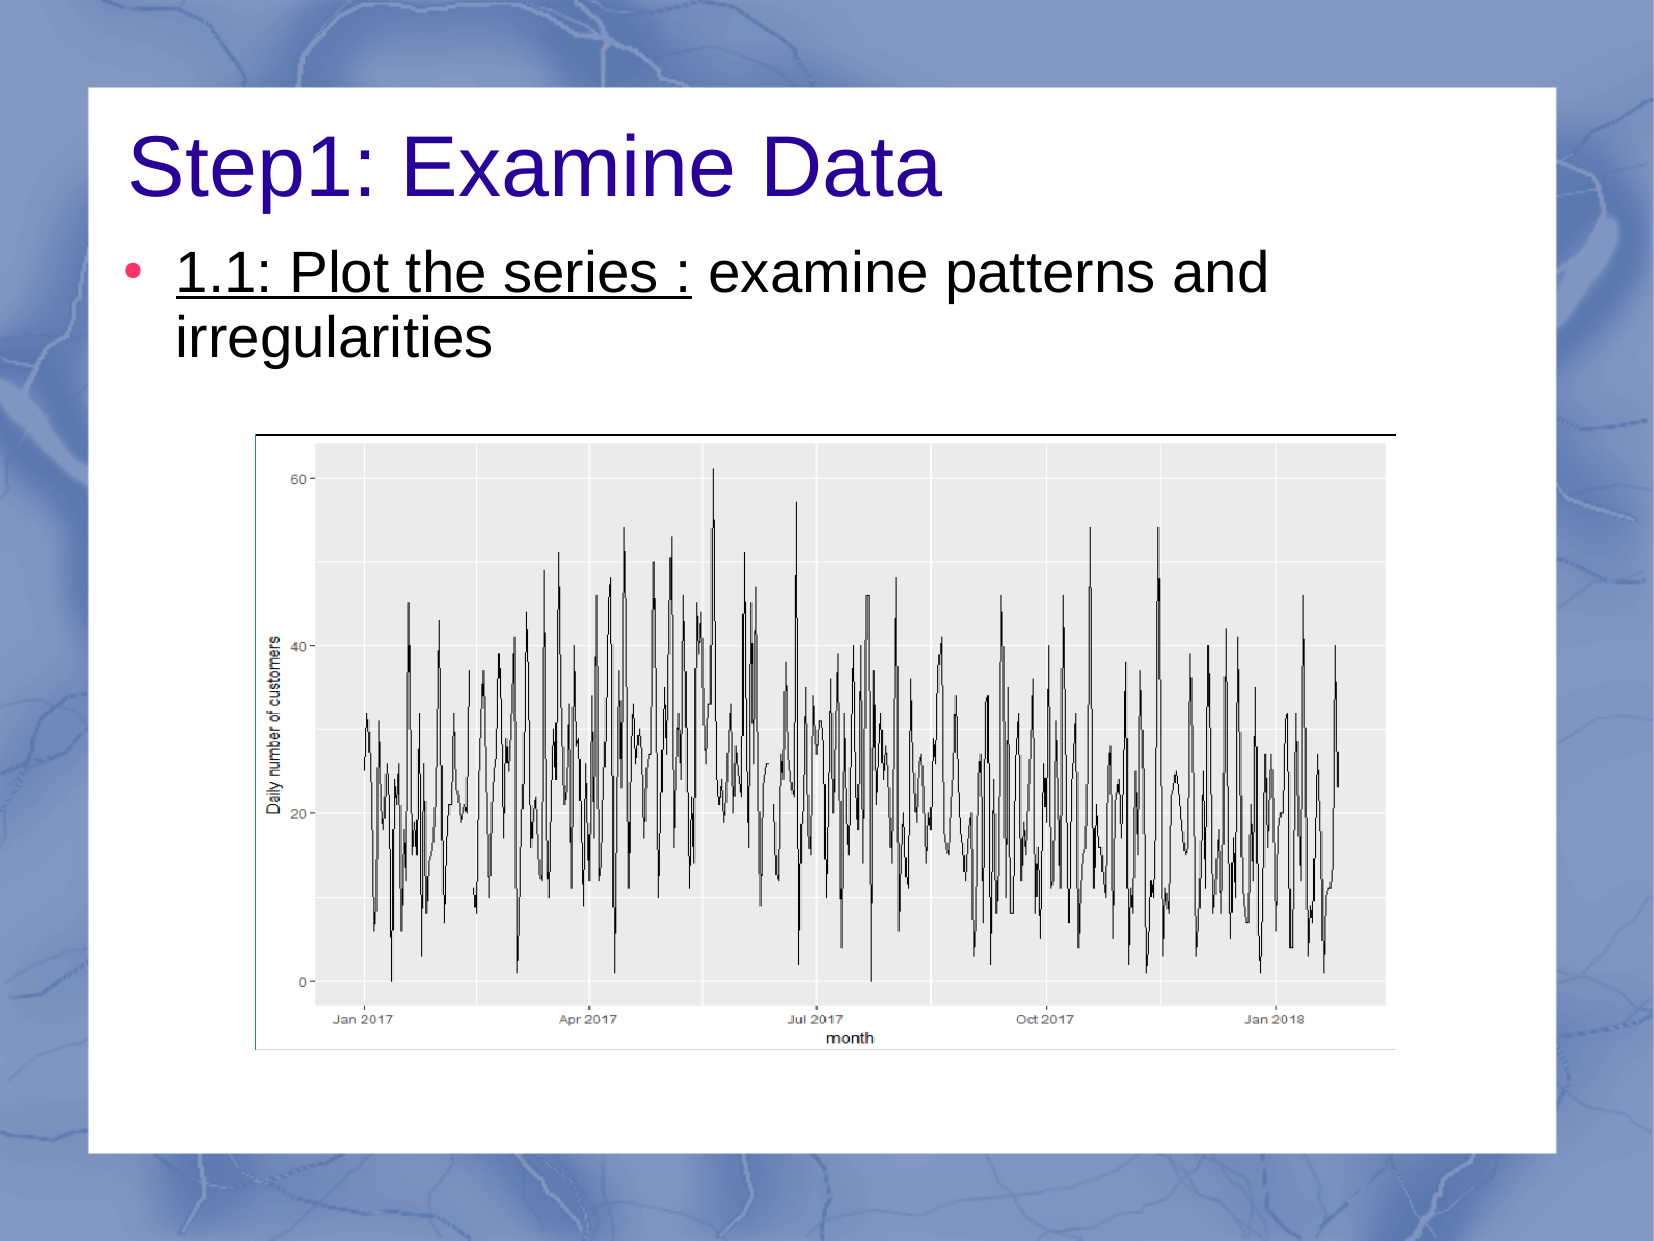

# Step1: Examine Data
1.1: Plot the series : examine patterns and irregularities